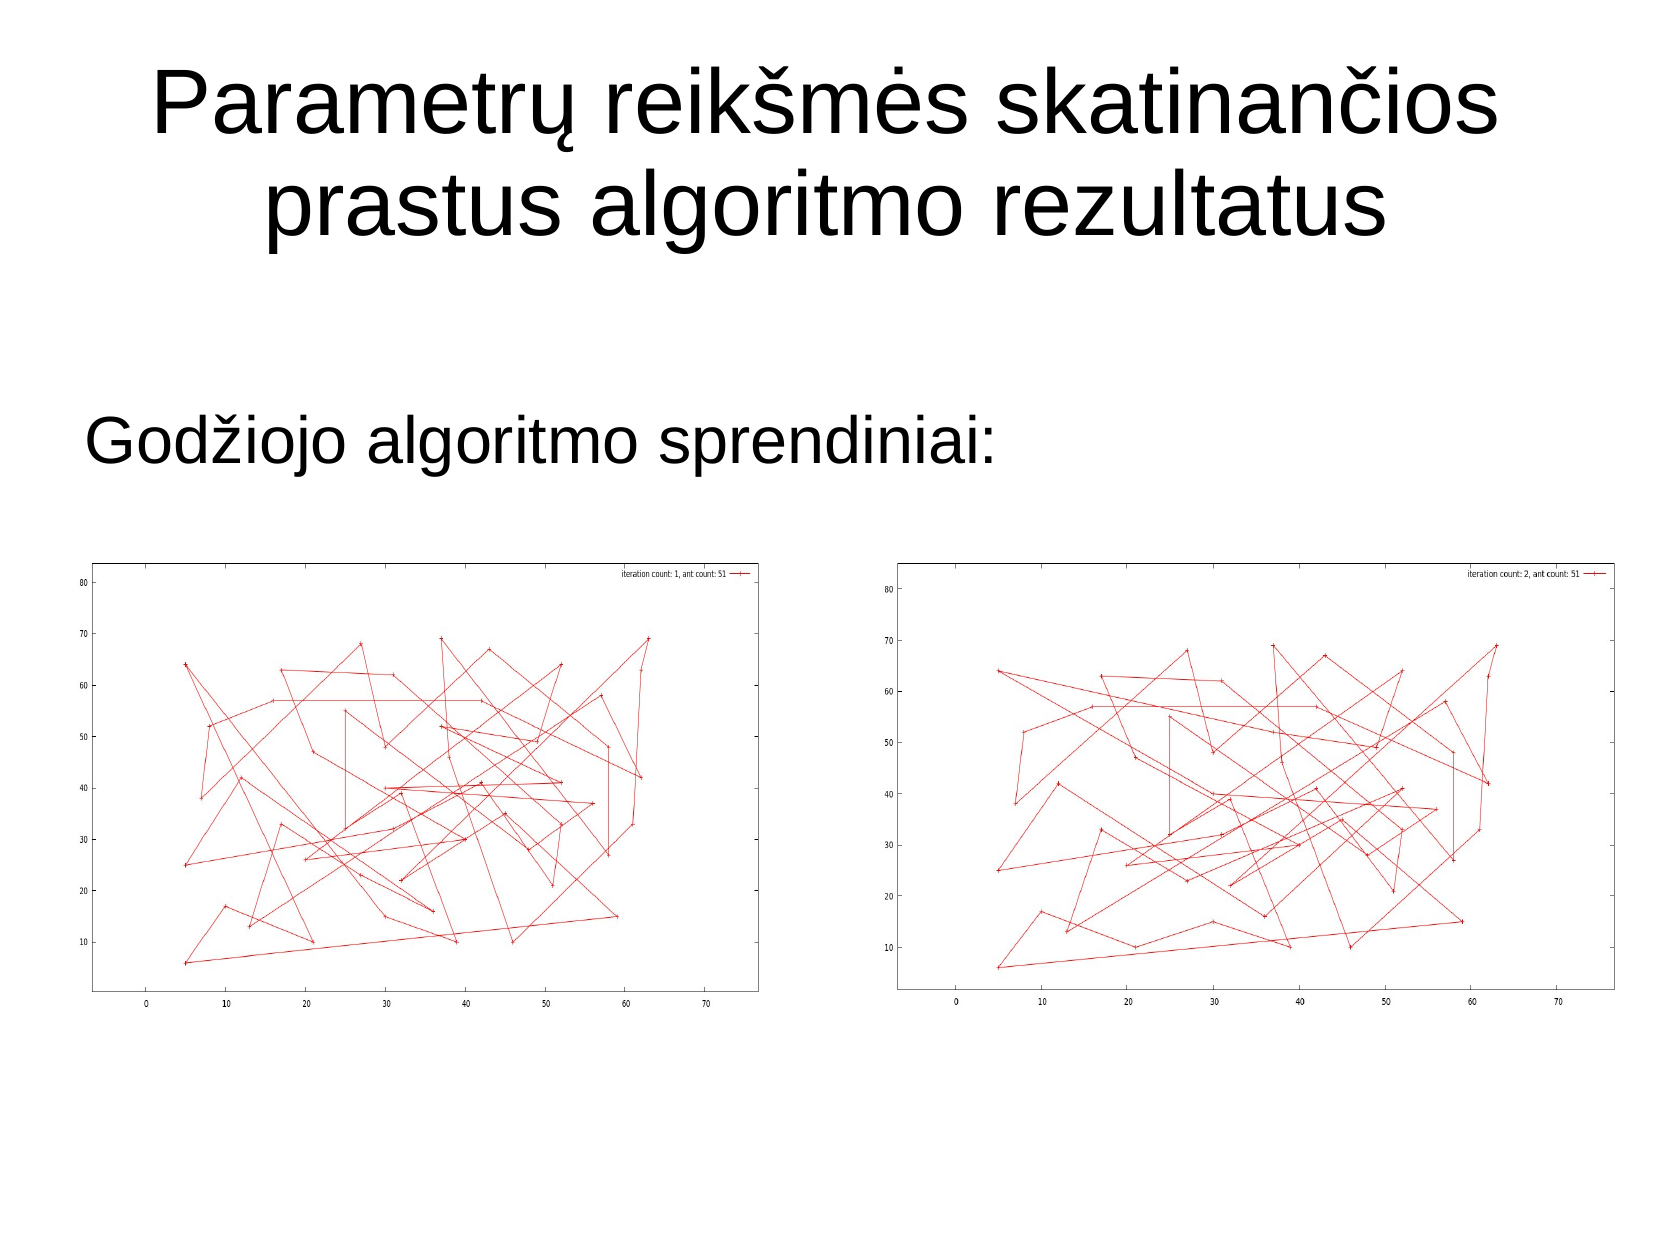

# Parametrų reikšmės skatinančios prastus algoritmo rezultatus
Godžiojo algoritmo sprendiniai: